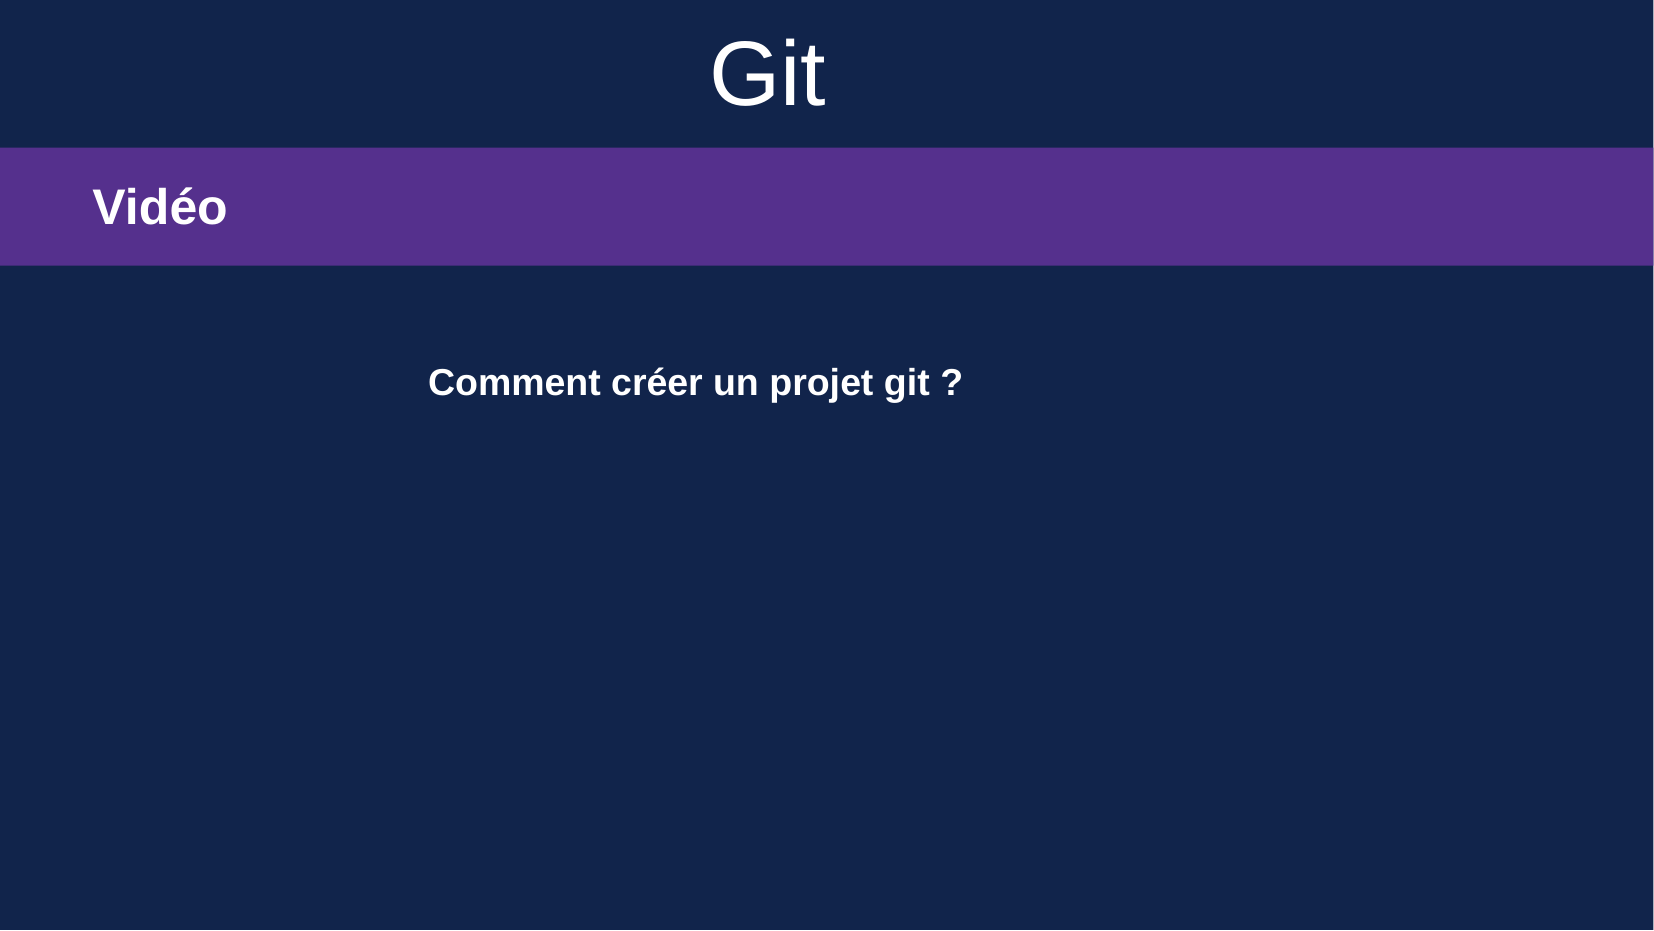

# Git
Vidéo
Comment créer un projet git ?